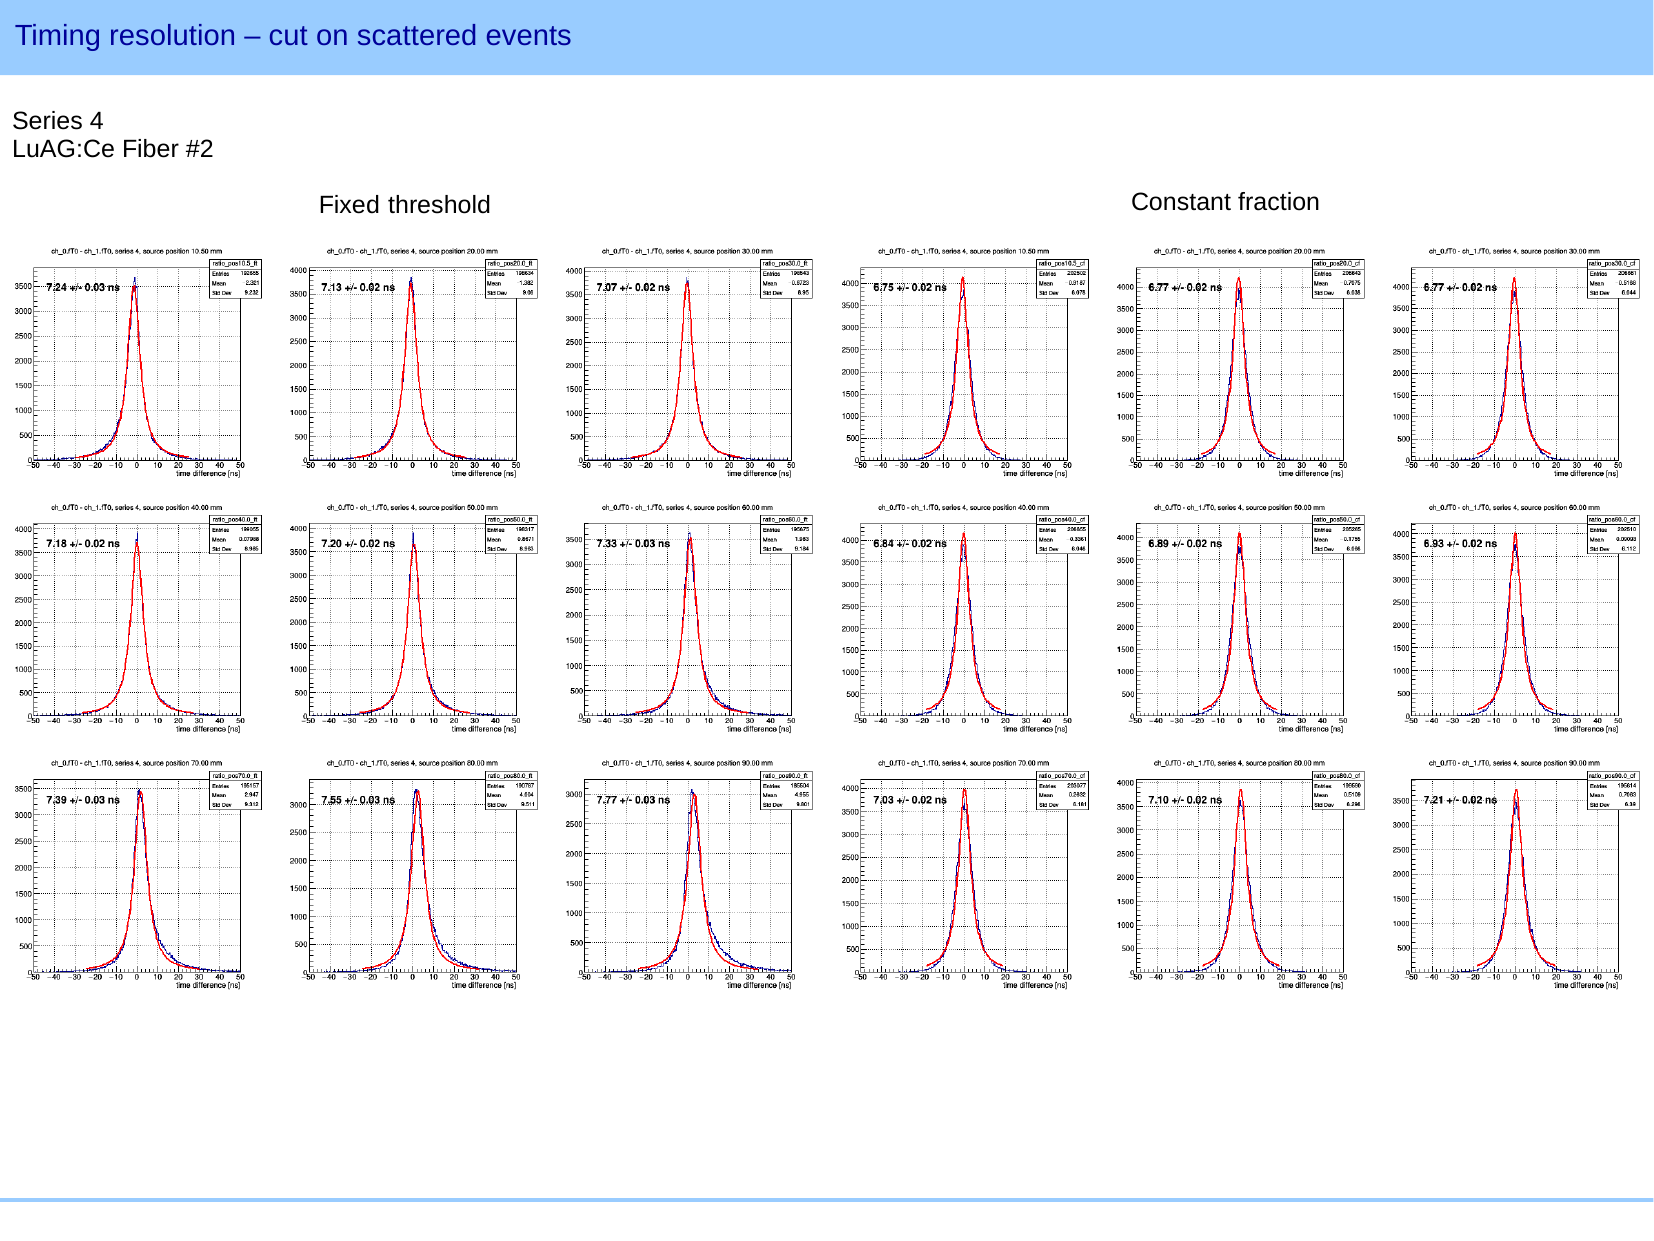

Timing resolution – cut on scattered events
Series 4
LuAG:Ce Fiber #2
Fixed threshold
Constant fraction